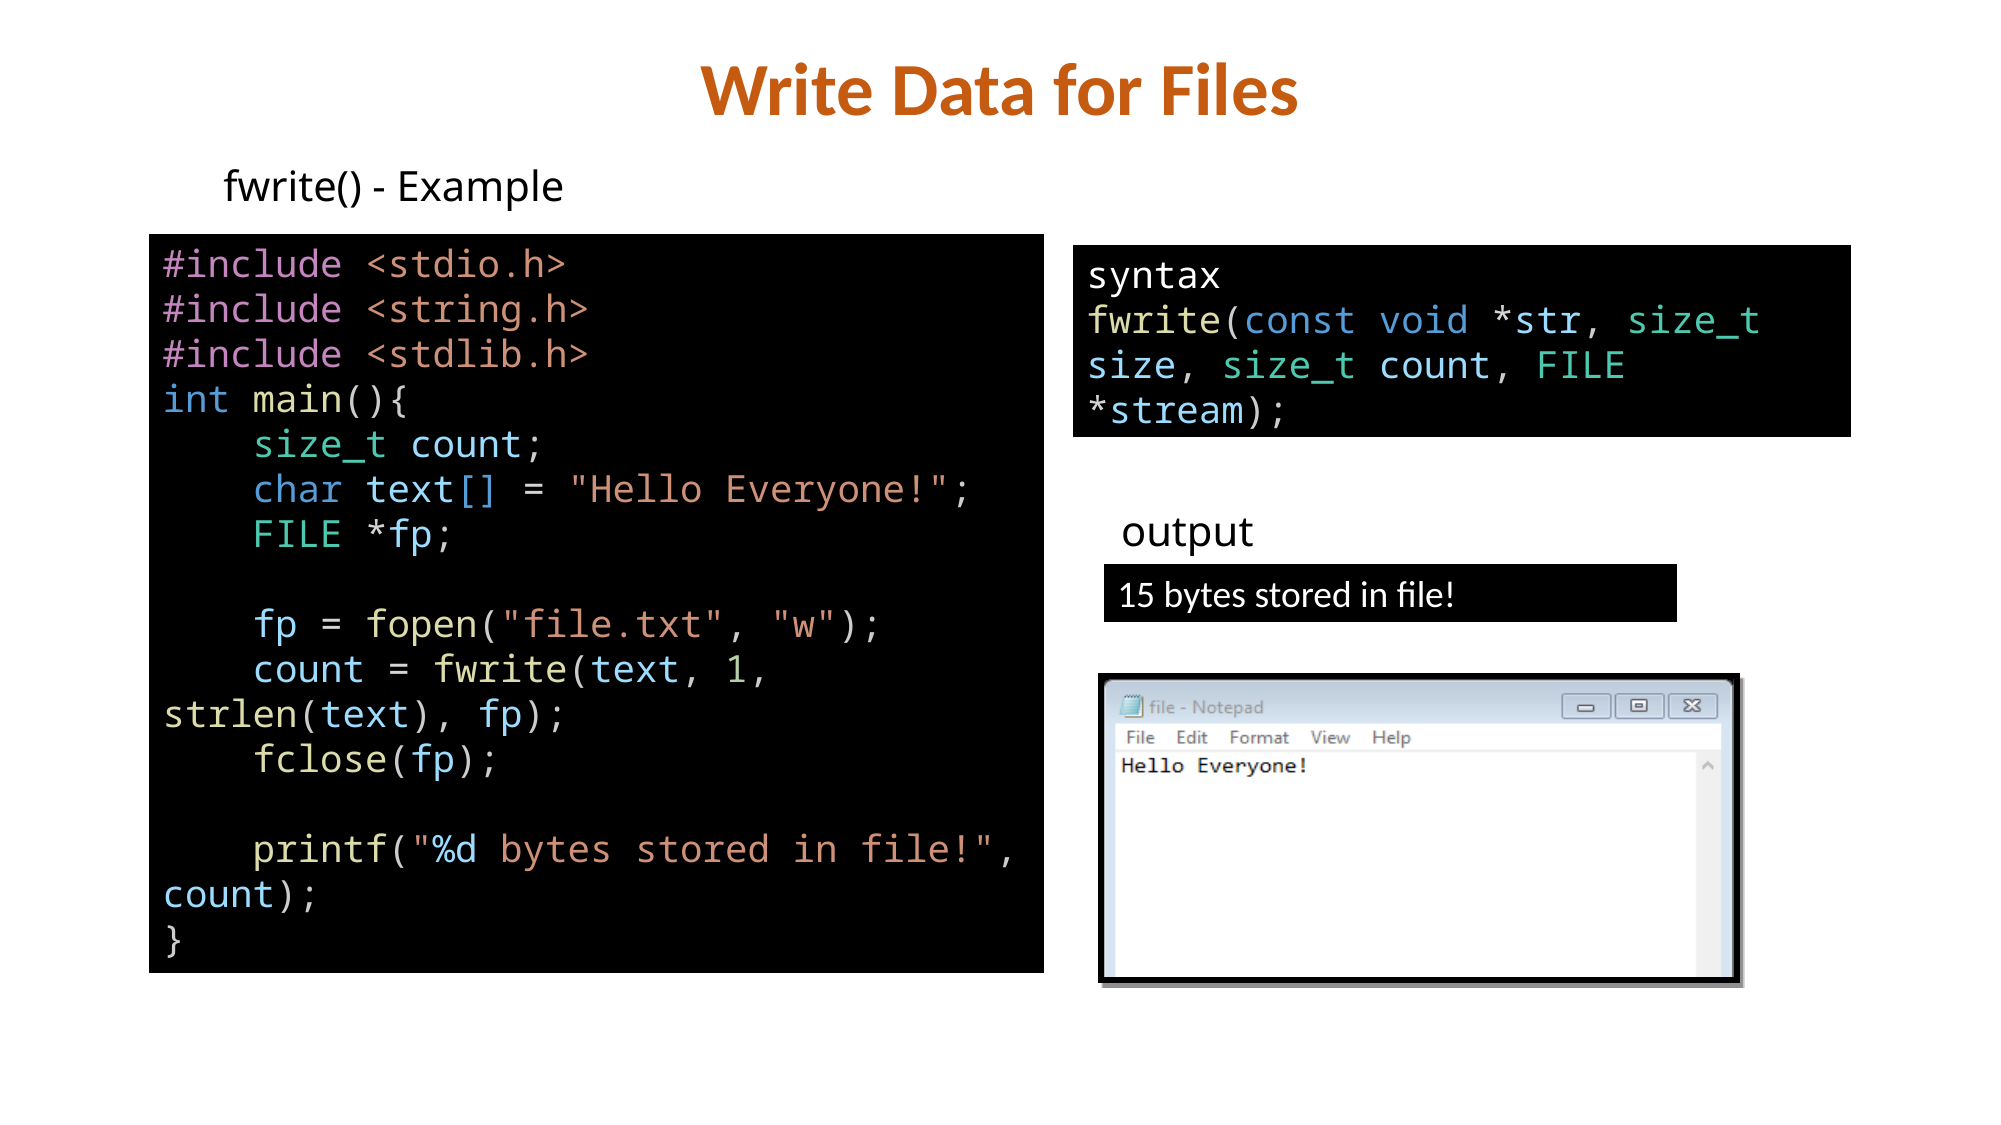

Write Data for Files
fwrite() - Example
#include <stdio.h>
#include <string.h>
#include <stdlib.h>
int main(){
    size_t count;
    char text[] = "Hello Everyone!";
    FILE *fp;
    fp = fopen("file.txt", "w");
    count = fwrite(text, 1, strlen(text), fp);
    fclose(fp);
    printf("%d bytes stored in file!", count);
}
syntax
fwrite(const void *str, size_t size, size_t count, FILE *stream);
output
15 bytes stored in file!